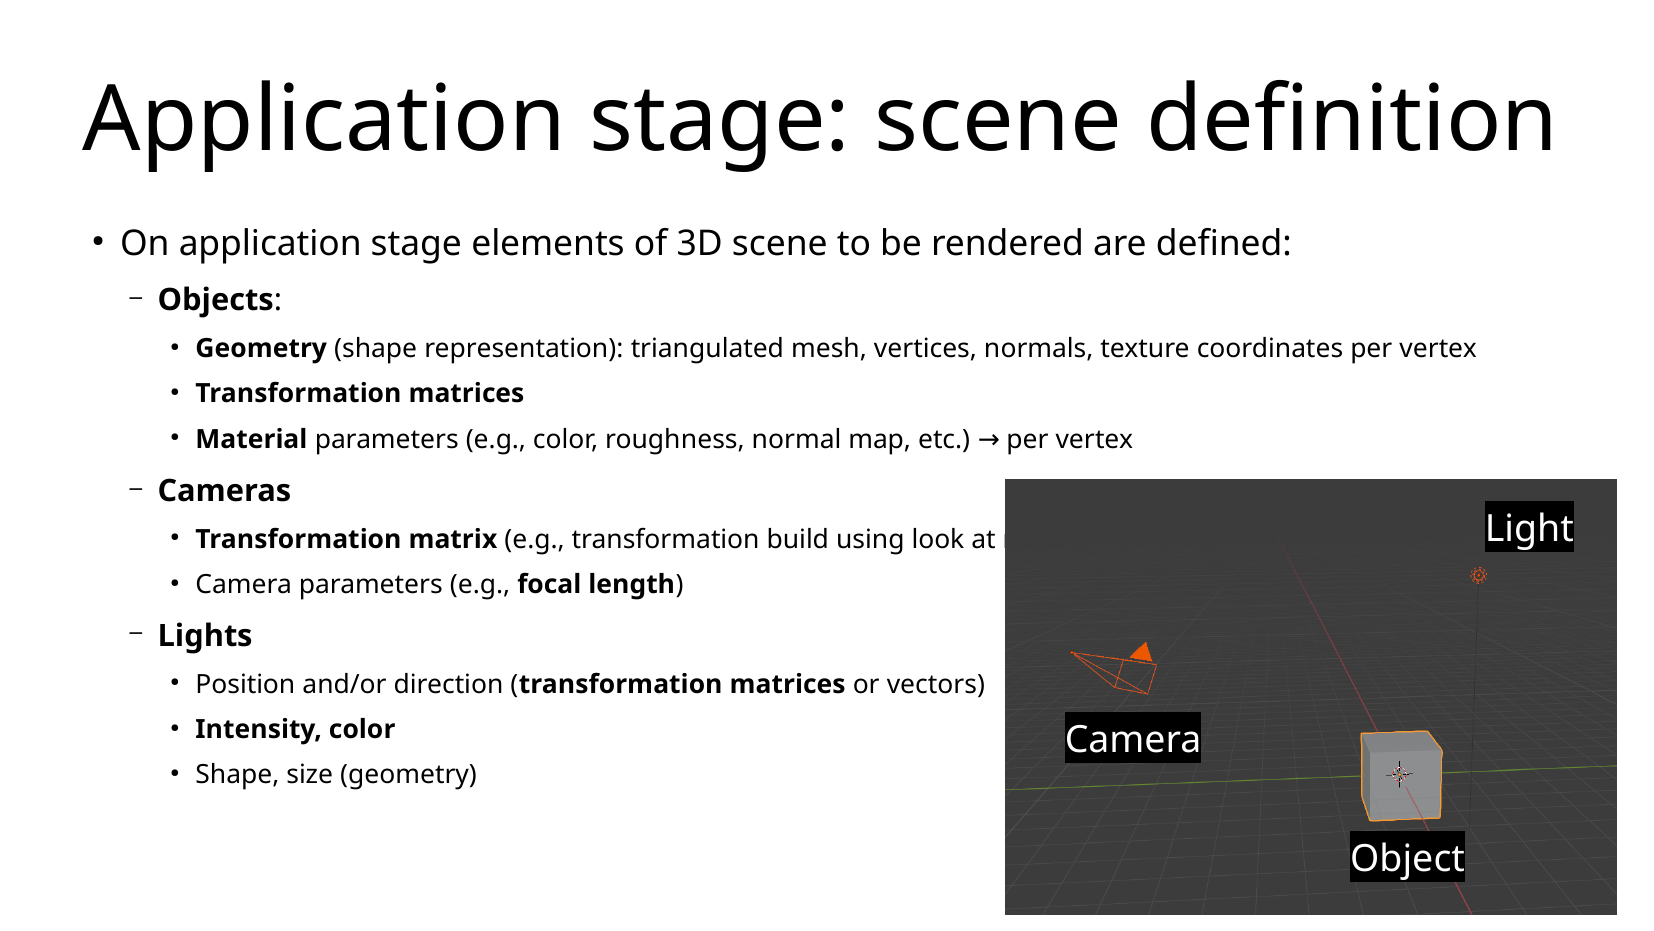

# Application stage: scene definition
On application stage elements of 3D scene to be rendered are defined:
Objects:
Geometry (shape representation): triangulated mesh, vertices, normals, texture coordinates per vertex
Transformation matrices
Material parameters (e.g., color, roughness, normal map, etc.) → per vertex
Cameras
Transformation matrix (e.g., transformation build using look at notation)
Camera parameters (e.g., focal length)
Lights
Position and/or direction (transformation matrices or vectors)
Intensity, color
Shape, size (geometry)
Light
Camera
Object
54